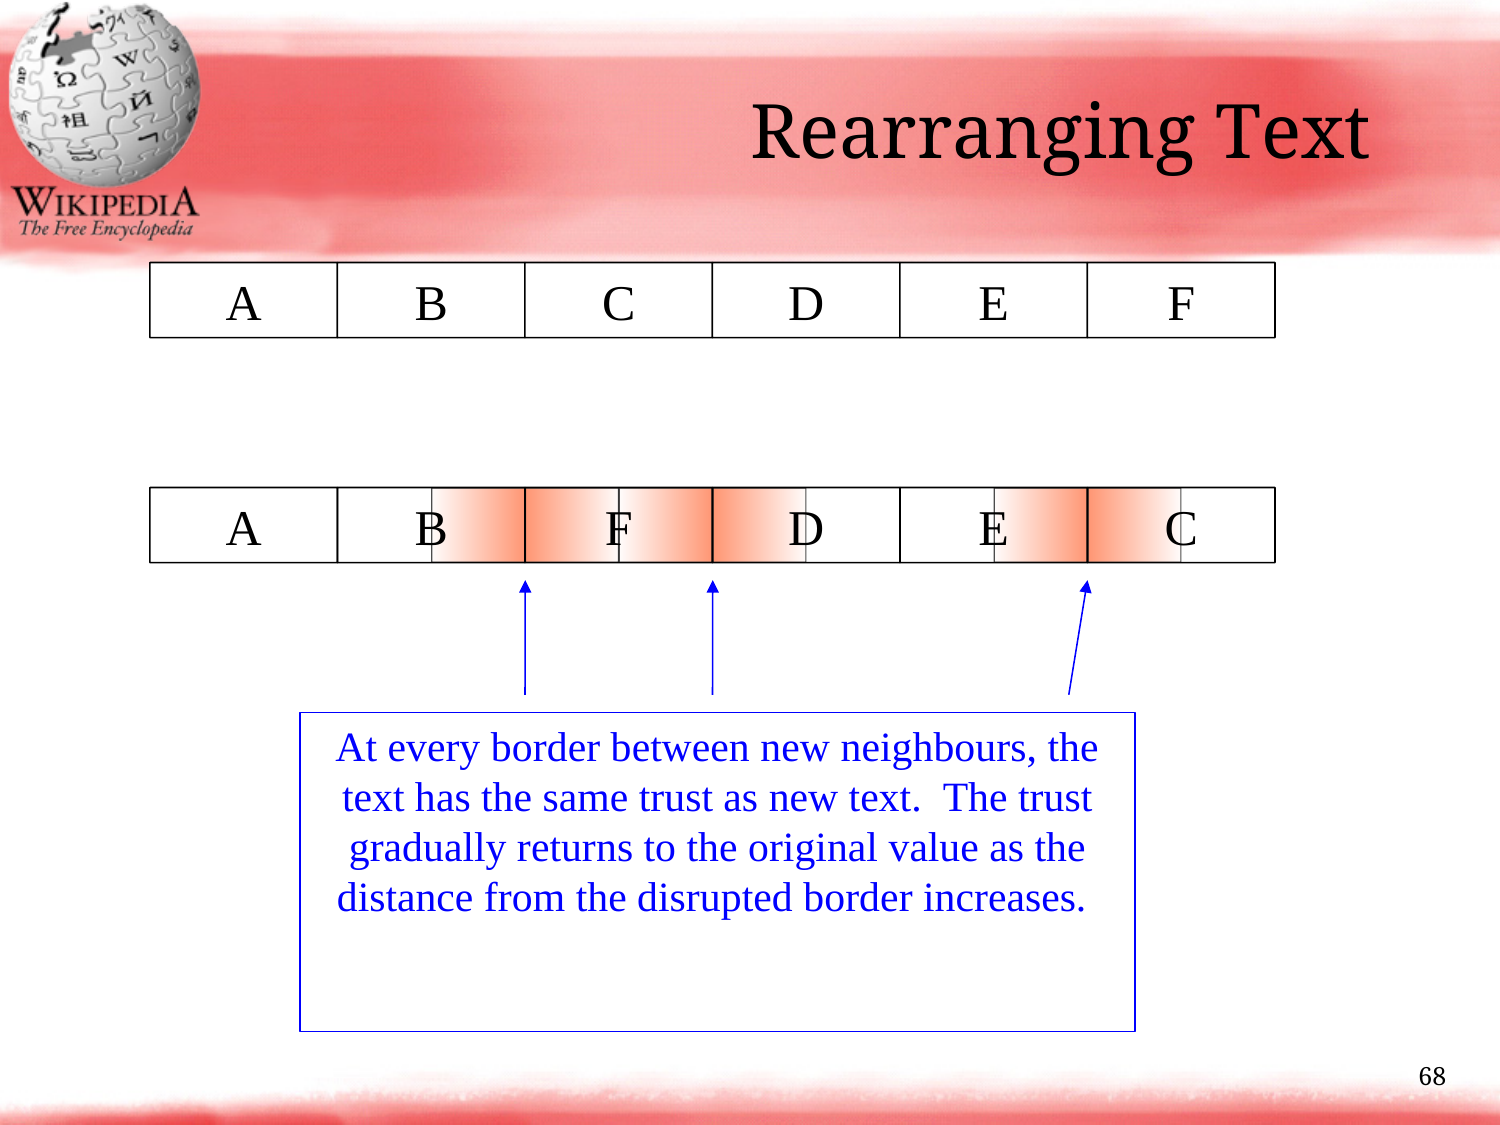

# Rearranging Text
A
B
C
D
E
F
A
B
F
D
E
C
At every border between new neighbours, the text has the same trust as new text. The trust gradually returns to the original value as the distance from the disrupted border increases.
68